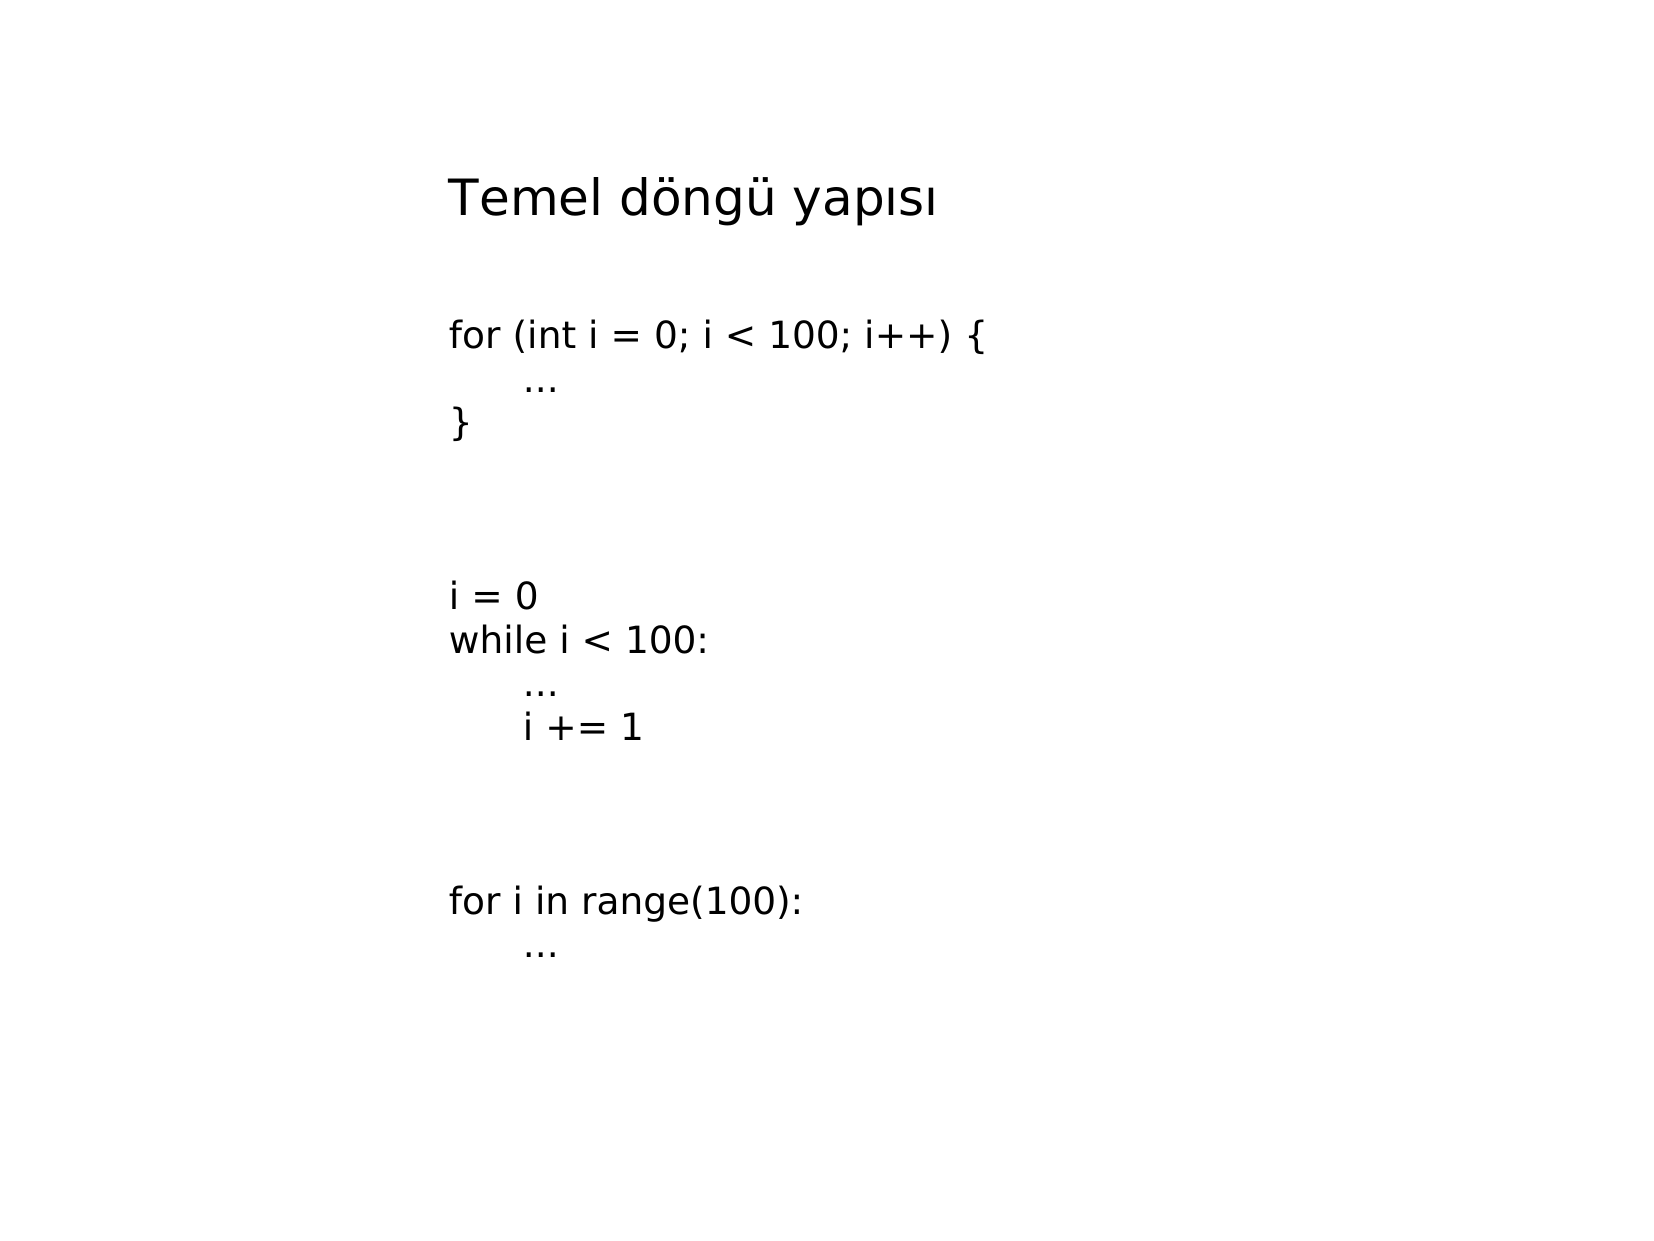

Temel döngü yapısı
for (int i = 0; i < 100; i++) {
	...
}
i = 0
while i < 100:
	...
	i += 1
for i in range(100):
	...